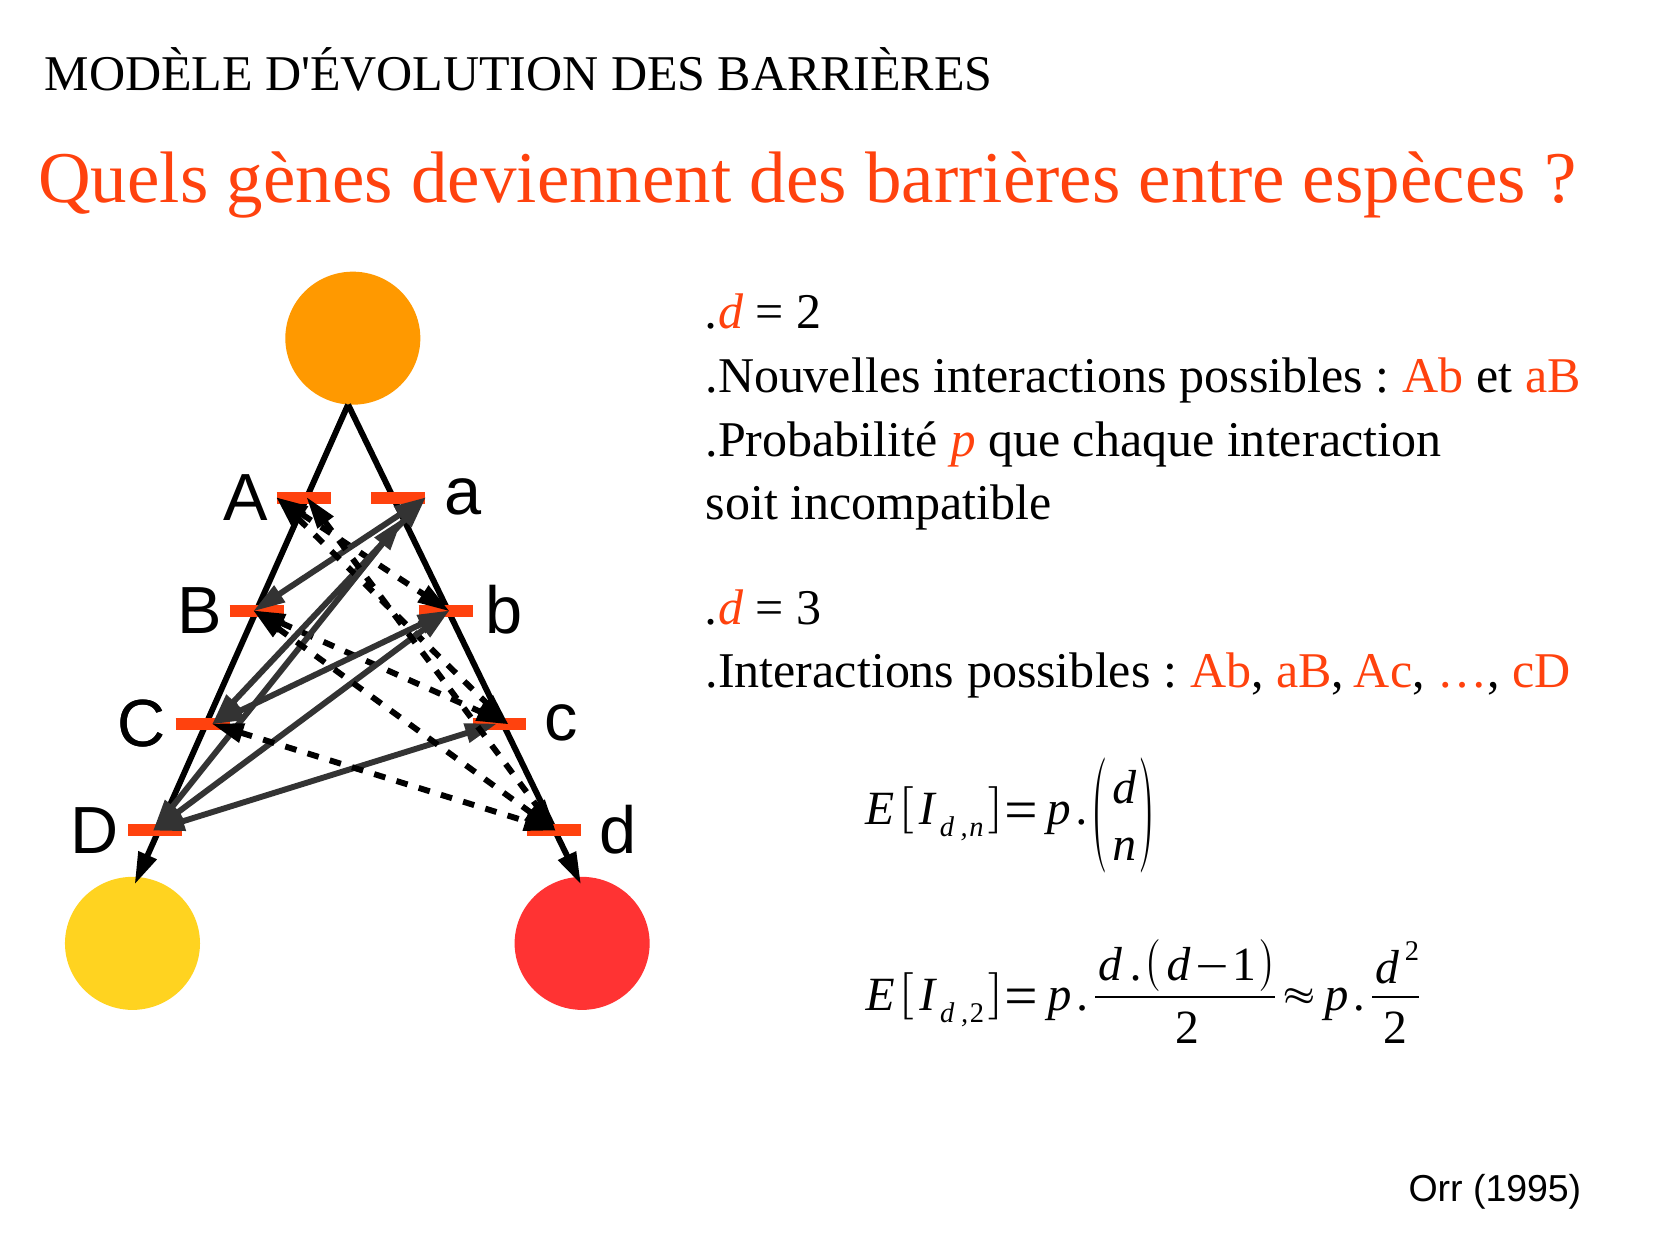

MODÈLE D'ÉVOLUTION DES BARRIÈRES
Quels gènes deviennent des barrières entre espèces ?
.d = 2
.Nouvelles interactions possibles : Ab et aB
.Probabilité p que chaque interaction
soit incompatible
a
A
.d = 3
.Interactions possibles : Ab, aB, Ac, …, cD
B
b
c
C
C
D
d
Orr (1995)